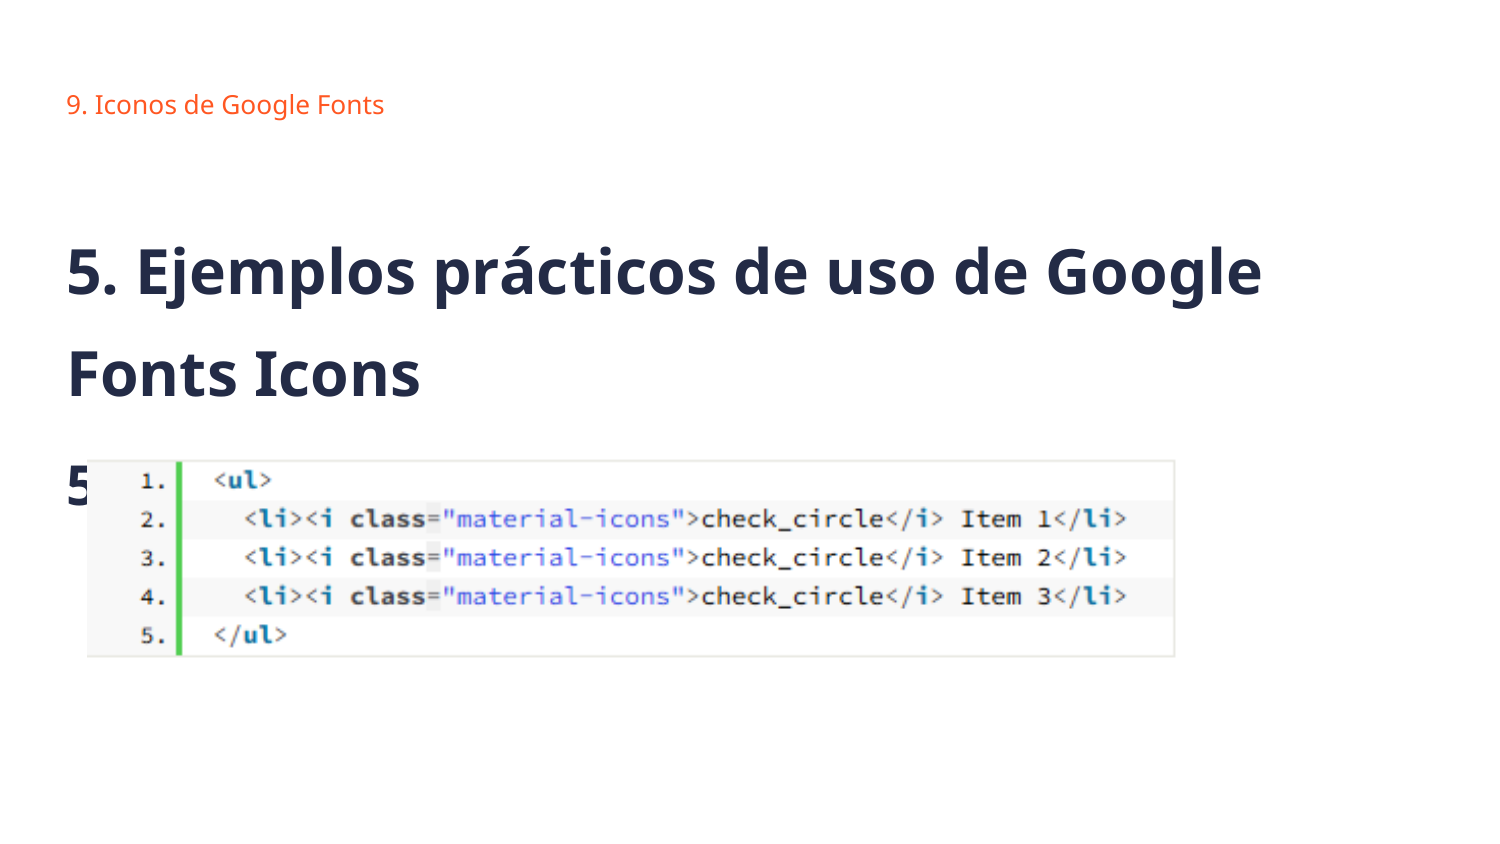

# 9. Iconos de Google Fonts
5. Ejemplos prácticos de uso de Google Fonts Icons
5.4. Listas y Elementos de Contenido